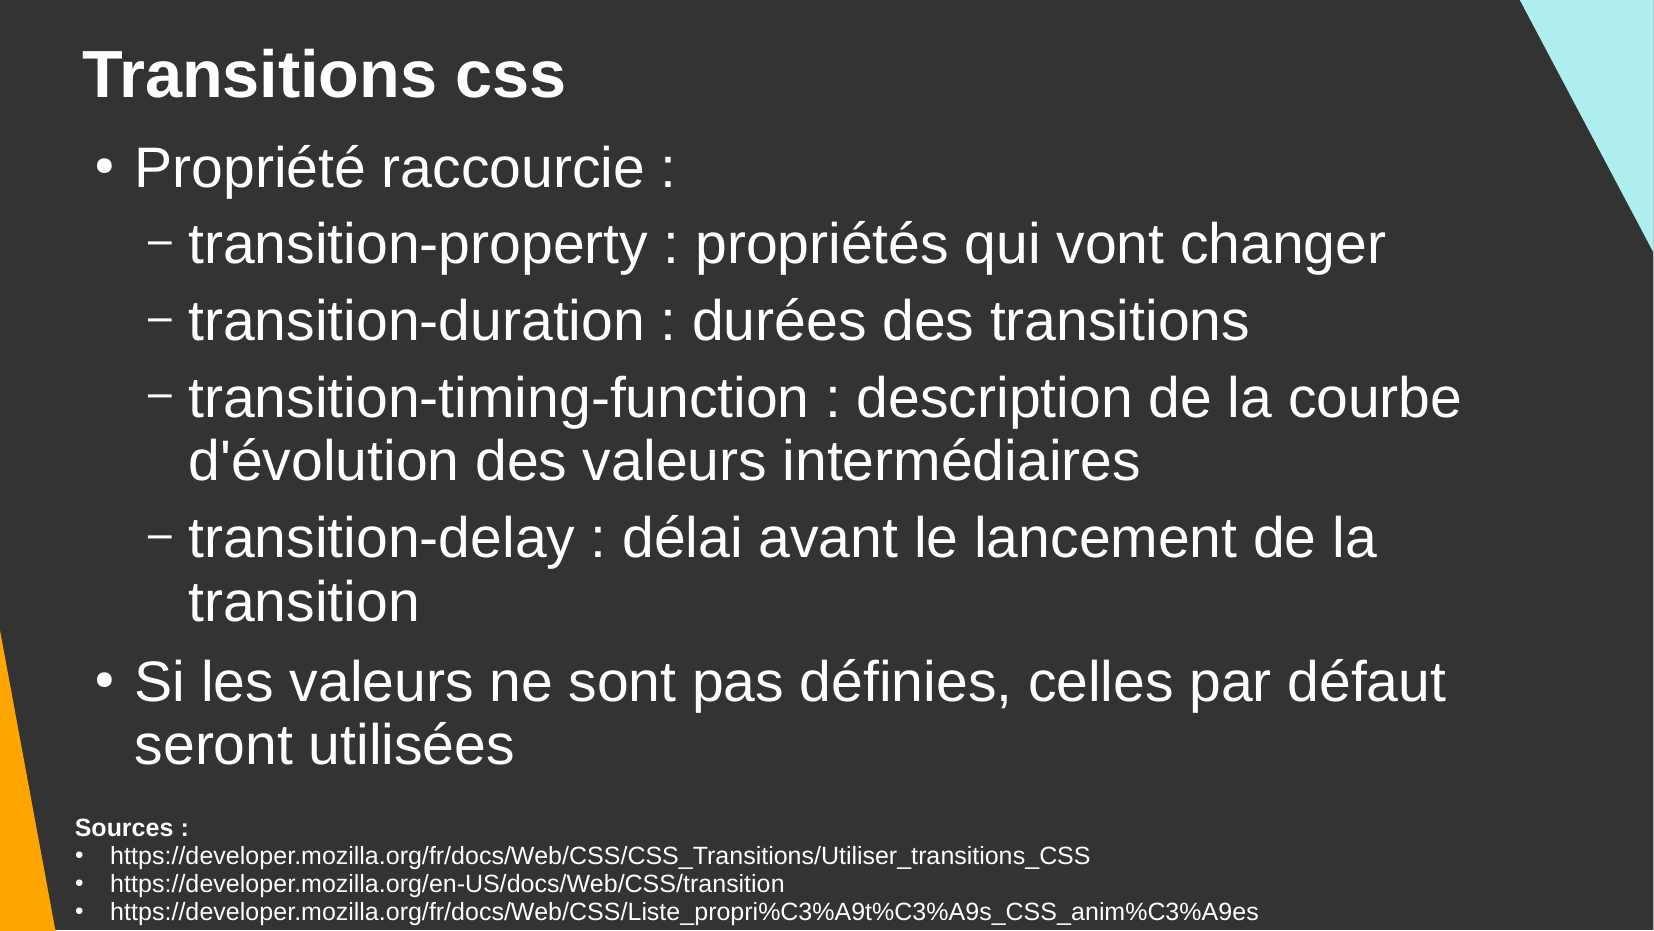

# Transitions css
Propriété raccourcie :
transition-property : propriétés qui vont changer
transition-duration : durées des transitions
transition-timing-function : description de la courbe d'évolution des valeurs intermédiaires
transition-delay : délai avant le lancement de la transition
Si les valeurs ne sont pas définies, celles par défaut seront utilisées
Sources :
https://developer.mozilla.org/fr/docs/Web/CSS/CSS_Transitions/Utiliser_transitions_CSS
https://developer.mozilla.org/en-US/docs/Web/CSS/transition
https://developer.mozilla.org/fr/docs/Web/CSS/Liste_propri%C3%A9t%C3%A9s_CSS_anim%C3%A9es